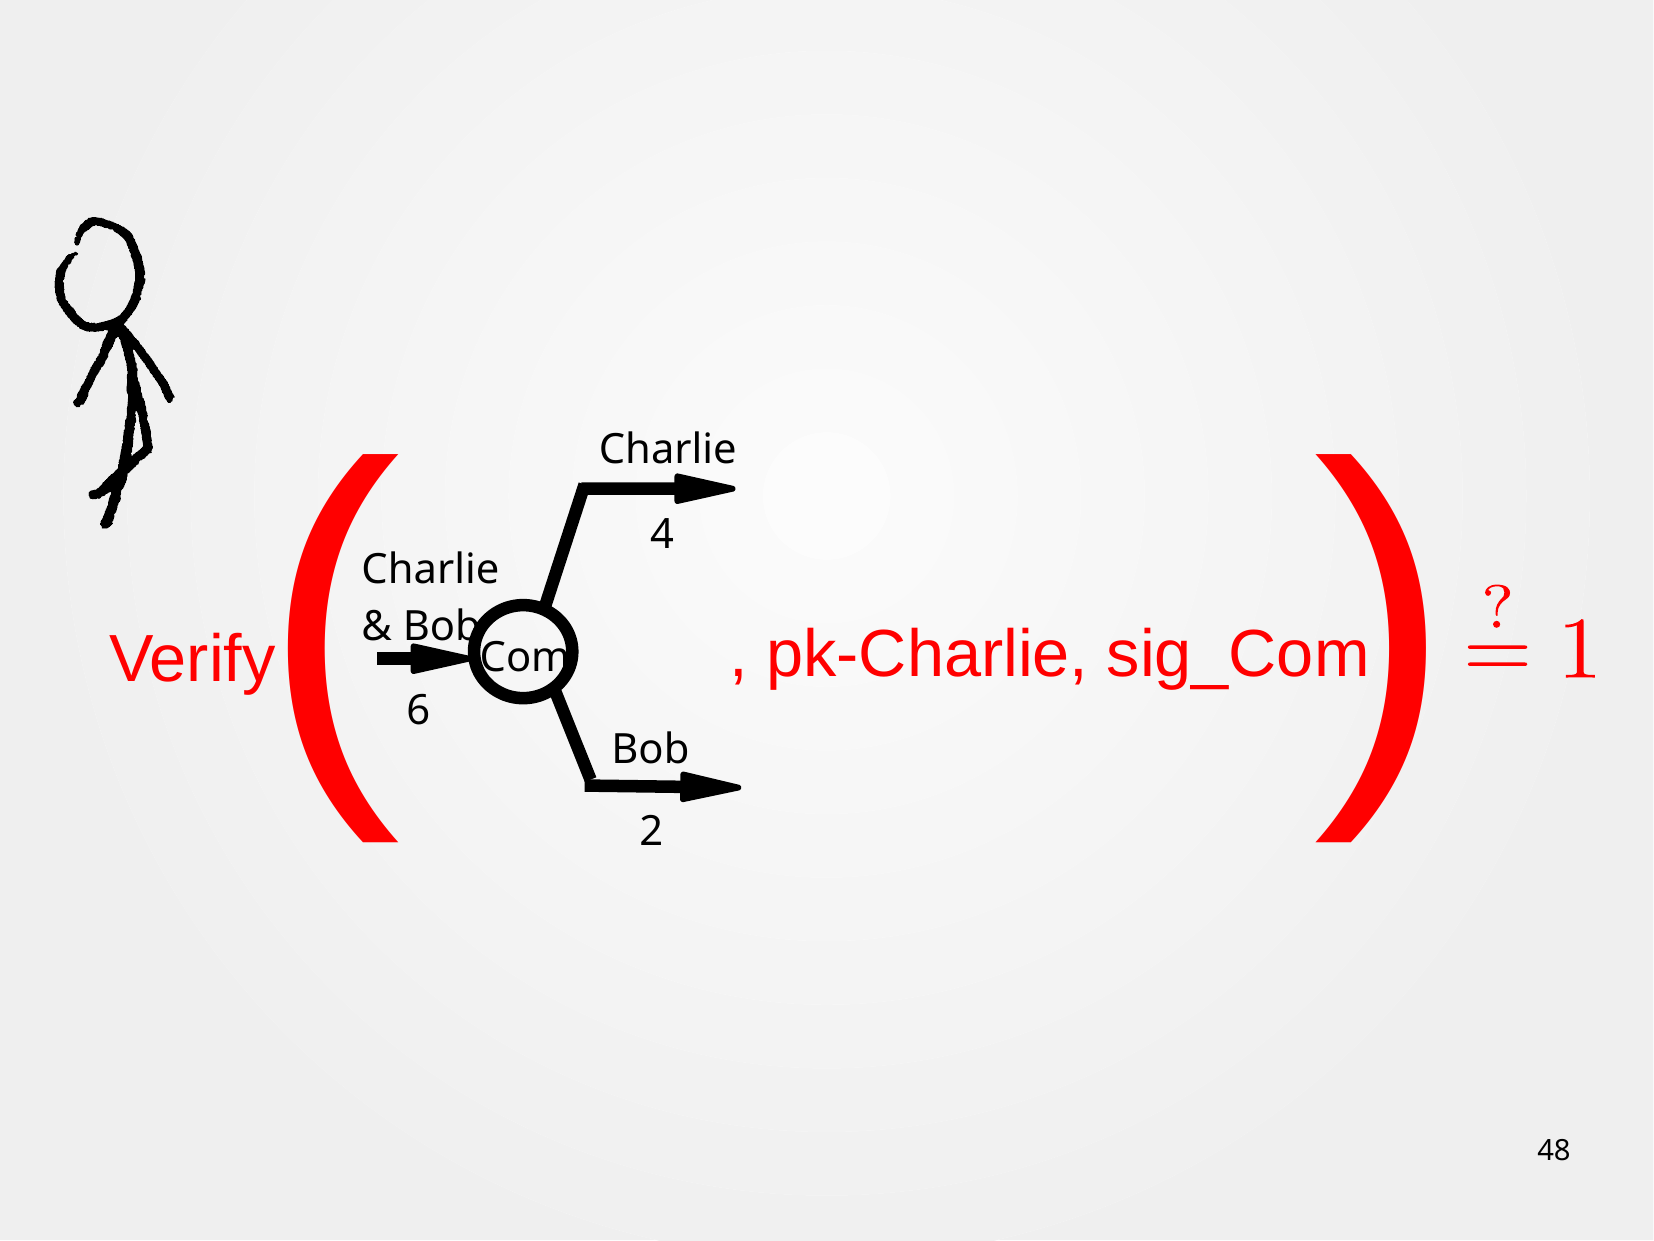

(
)
Charlie
4
Charlie & Bob
, pk-Charlie, sig_Com
Verify
Com
6
Bob
2
48